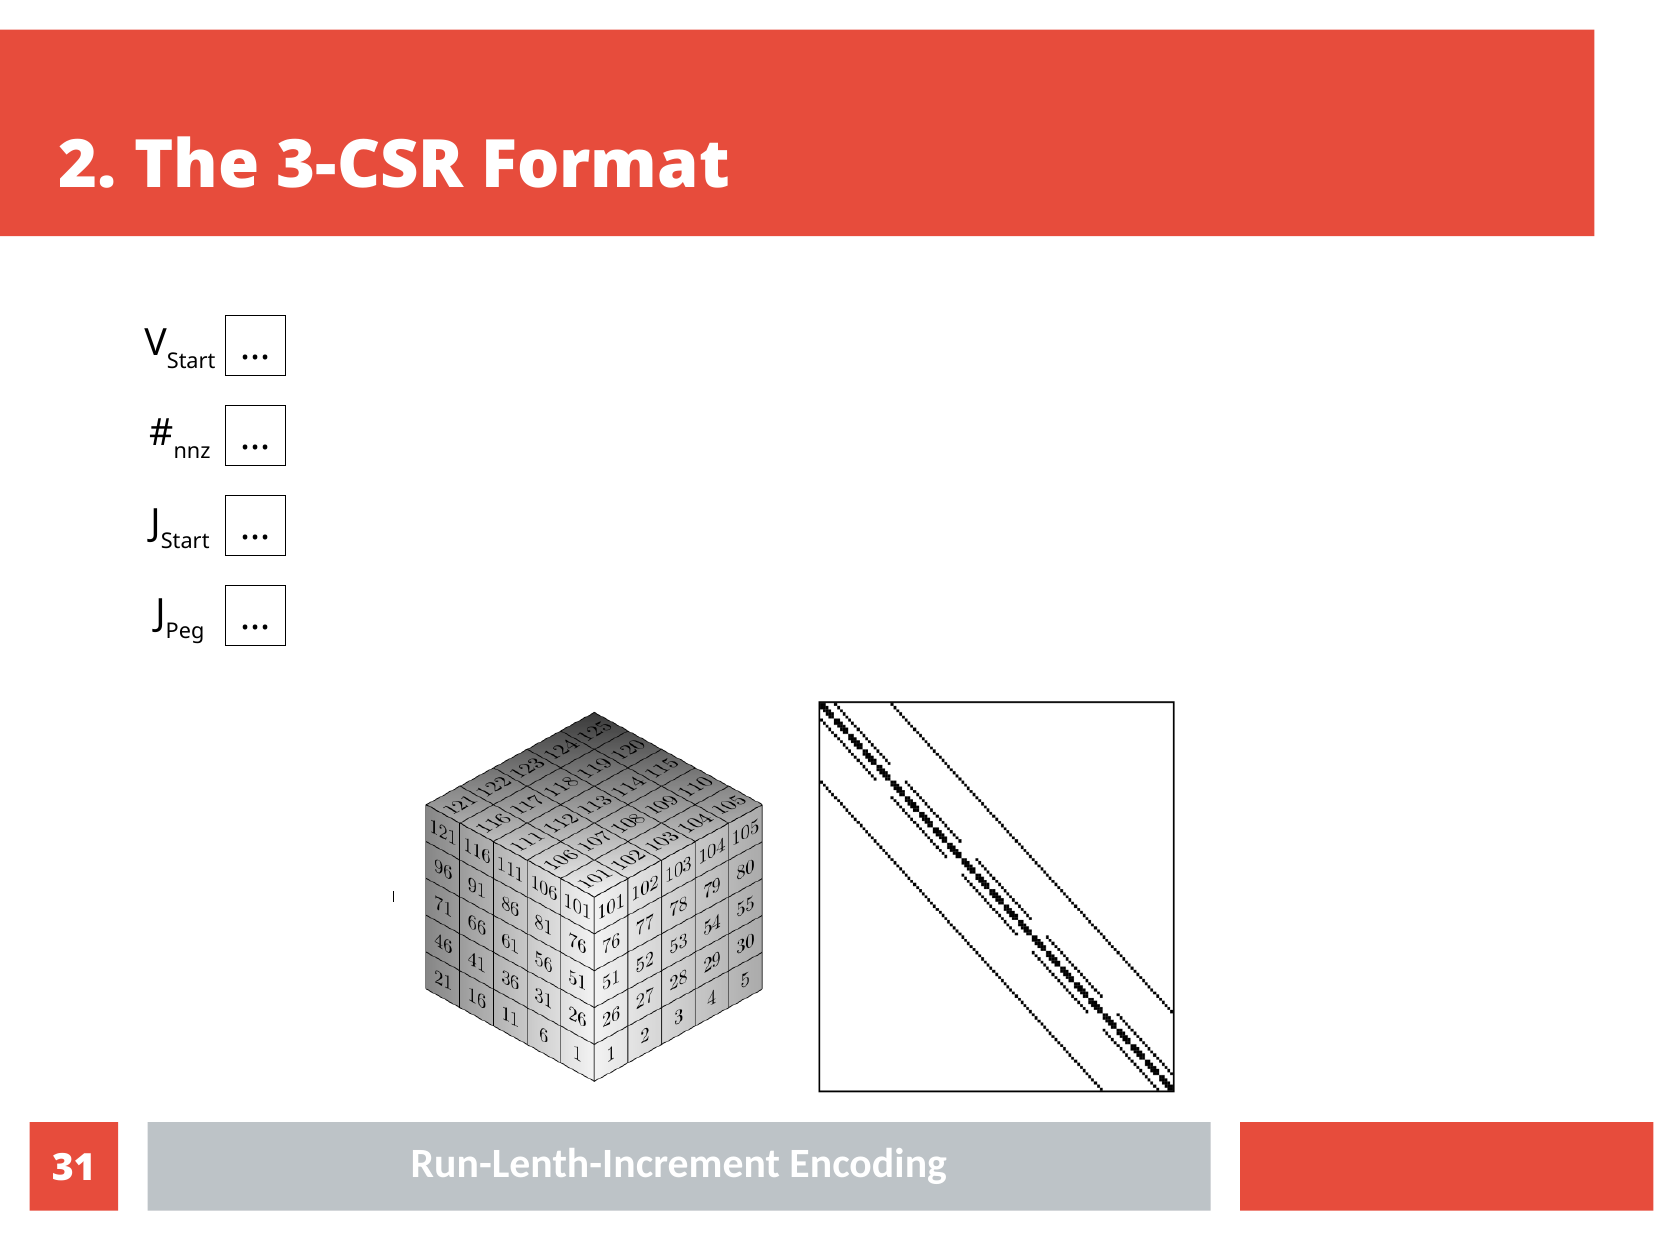

# 2. The 3-CSR Format
VStart
...
#nnz
...
JStart
...
JPeg
...
31
Run-Lenth-Increment Encoding